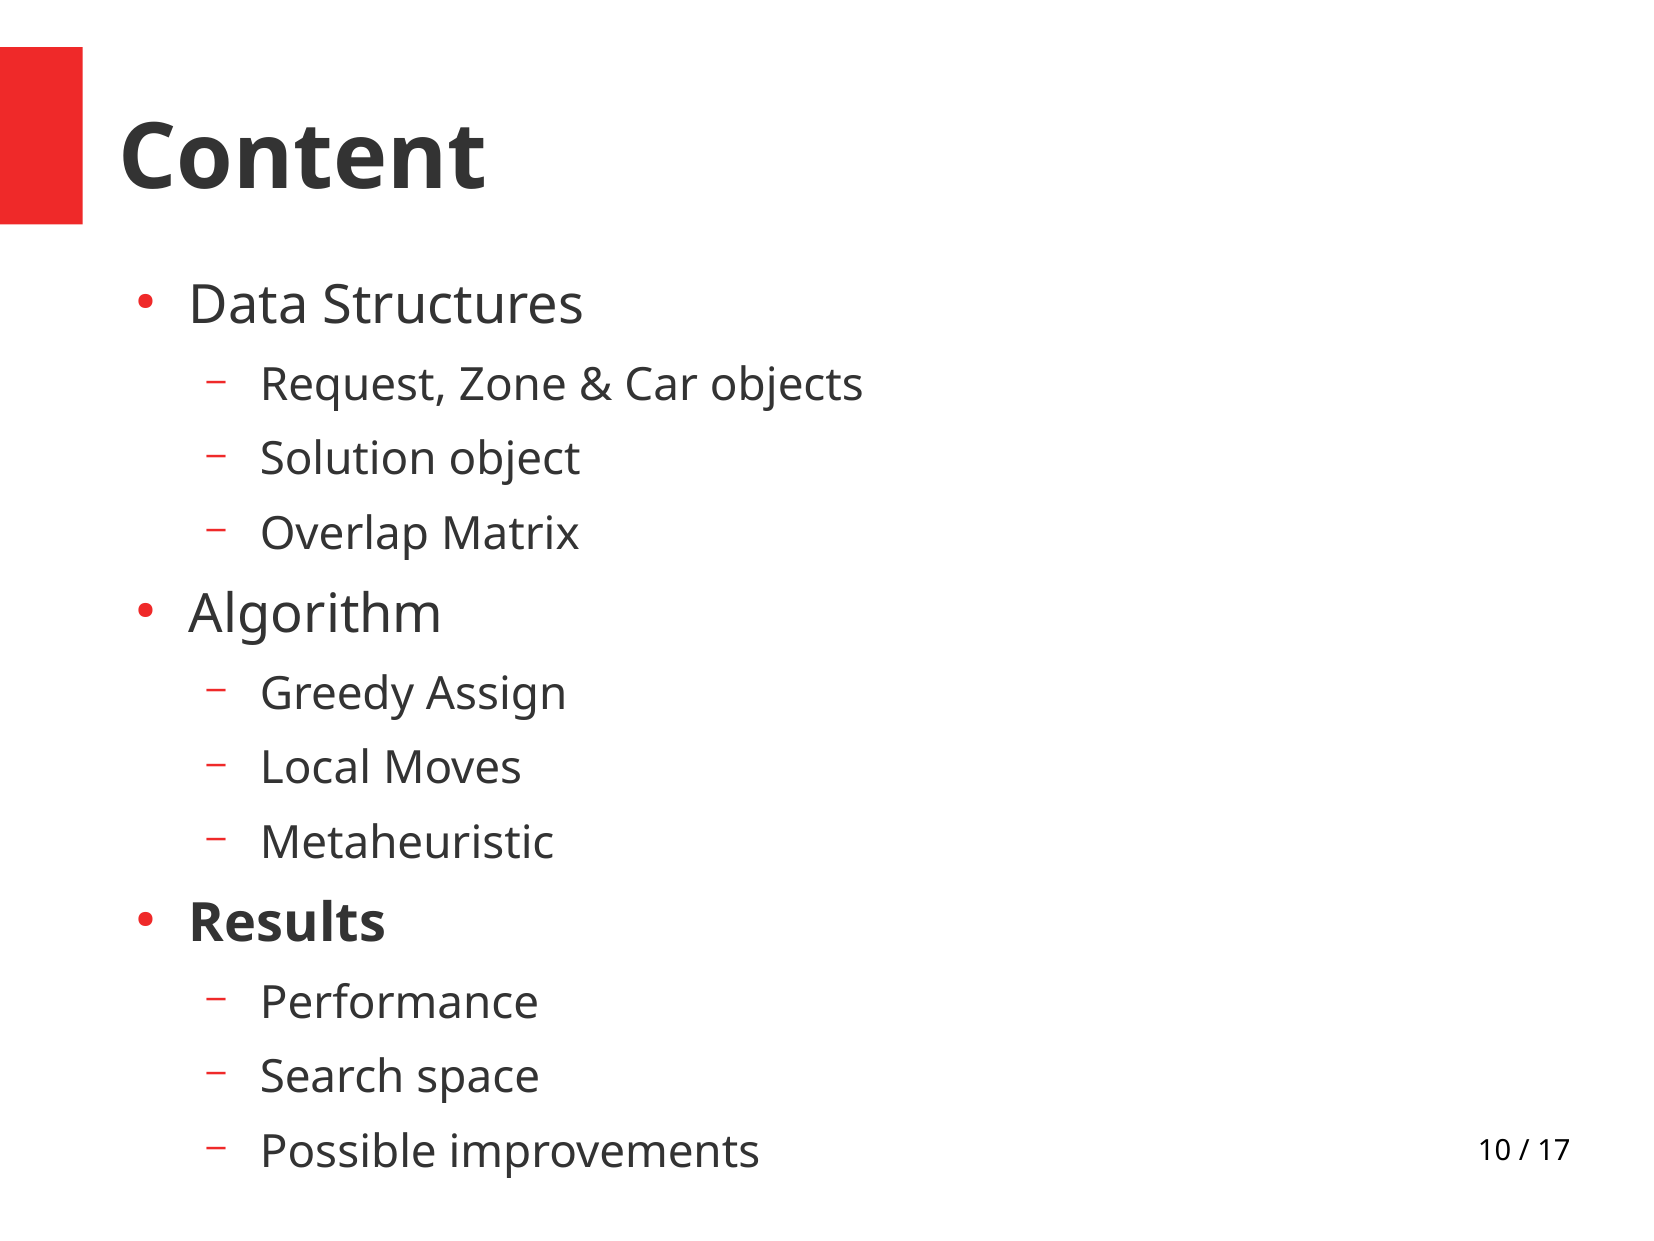

# Content
Data Structures
Request, Zone & Car objects
Solution object
Overlap Matrix
Algorithm
Greedy Assign
Local Moves
Metaheuristic
Results
Performance
Search space
Possible improvements
10